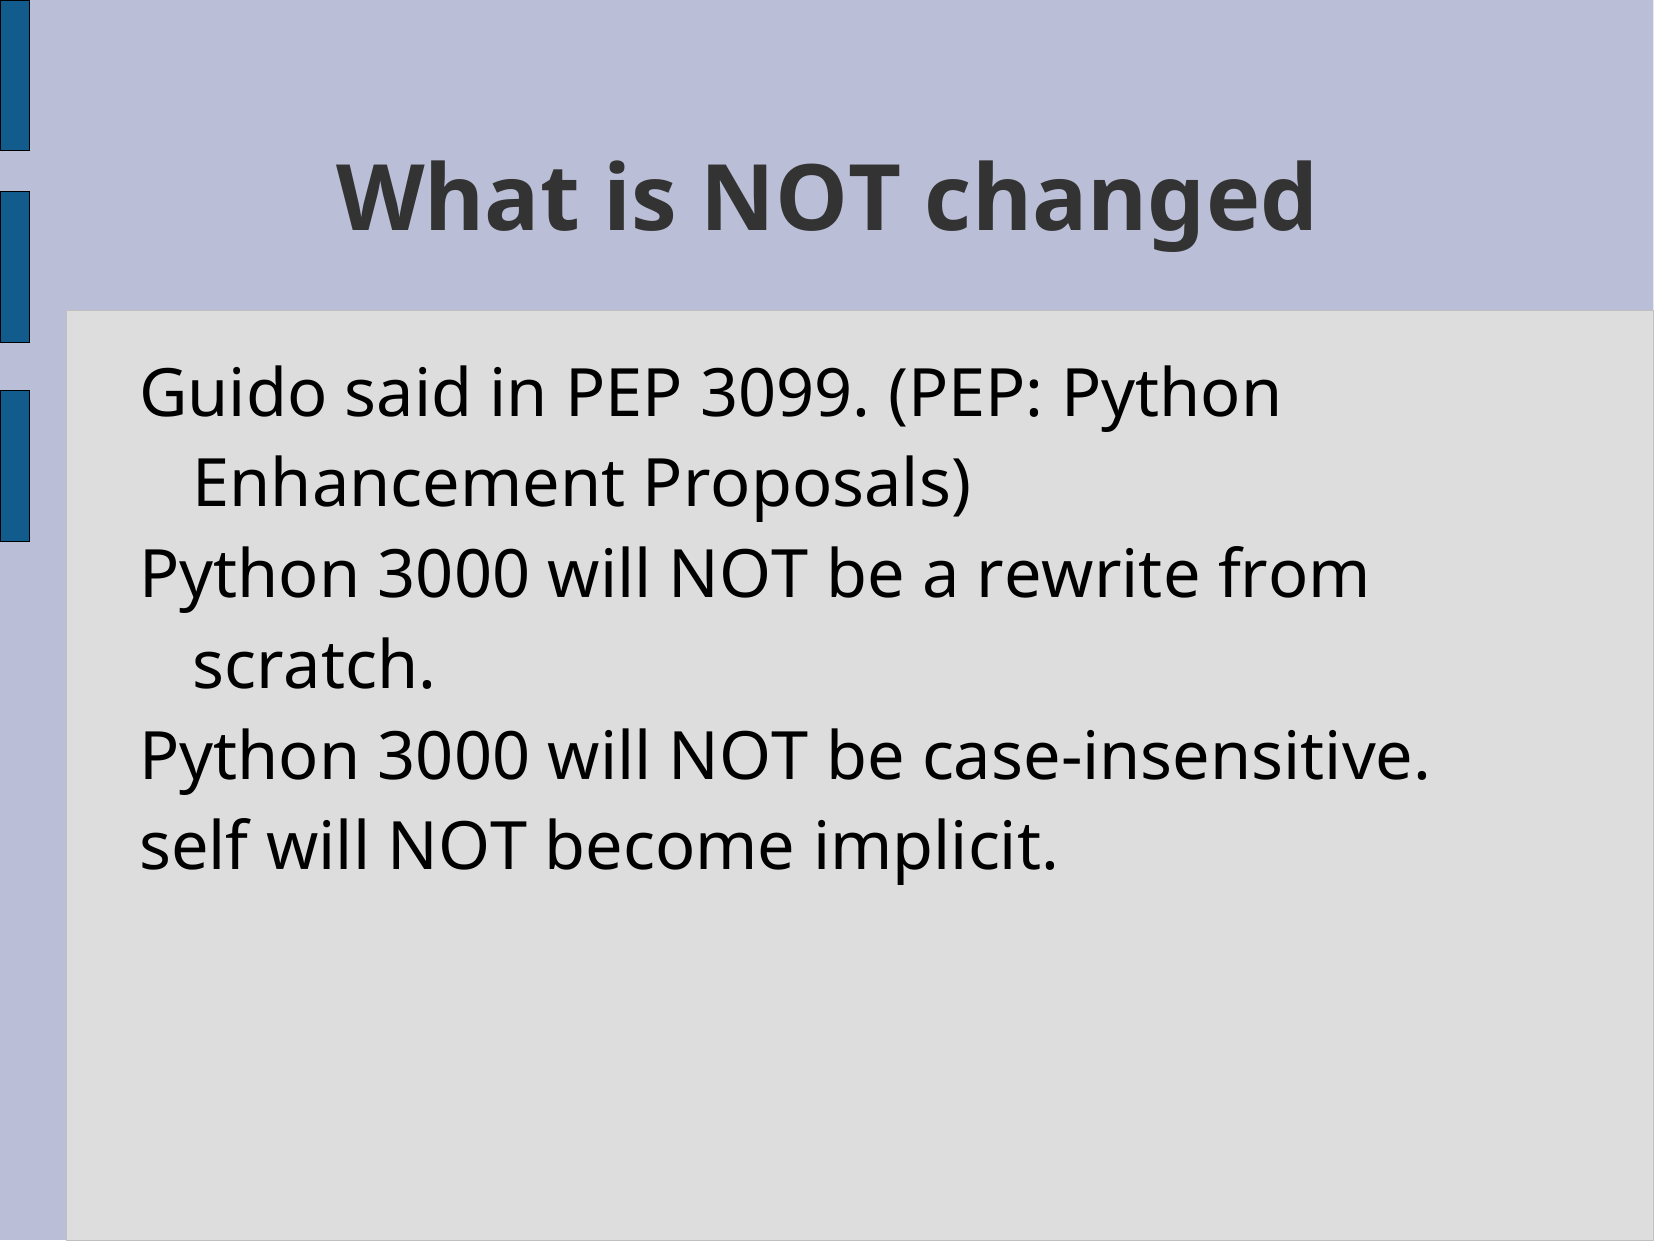

# What is NOT changed
Guido said in PEP 3099. (PEP: Python Enhancement Proposals)
Python 3000 will NOT be a rewrite from scratch.
Python 3000 will NOT be case-insensitive.
self will NOT become implicit.